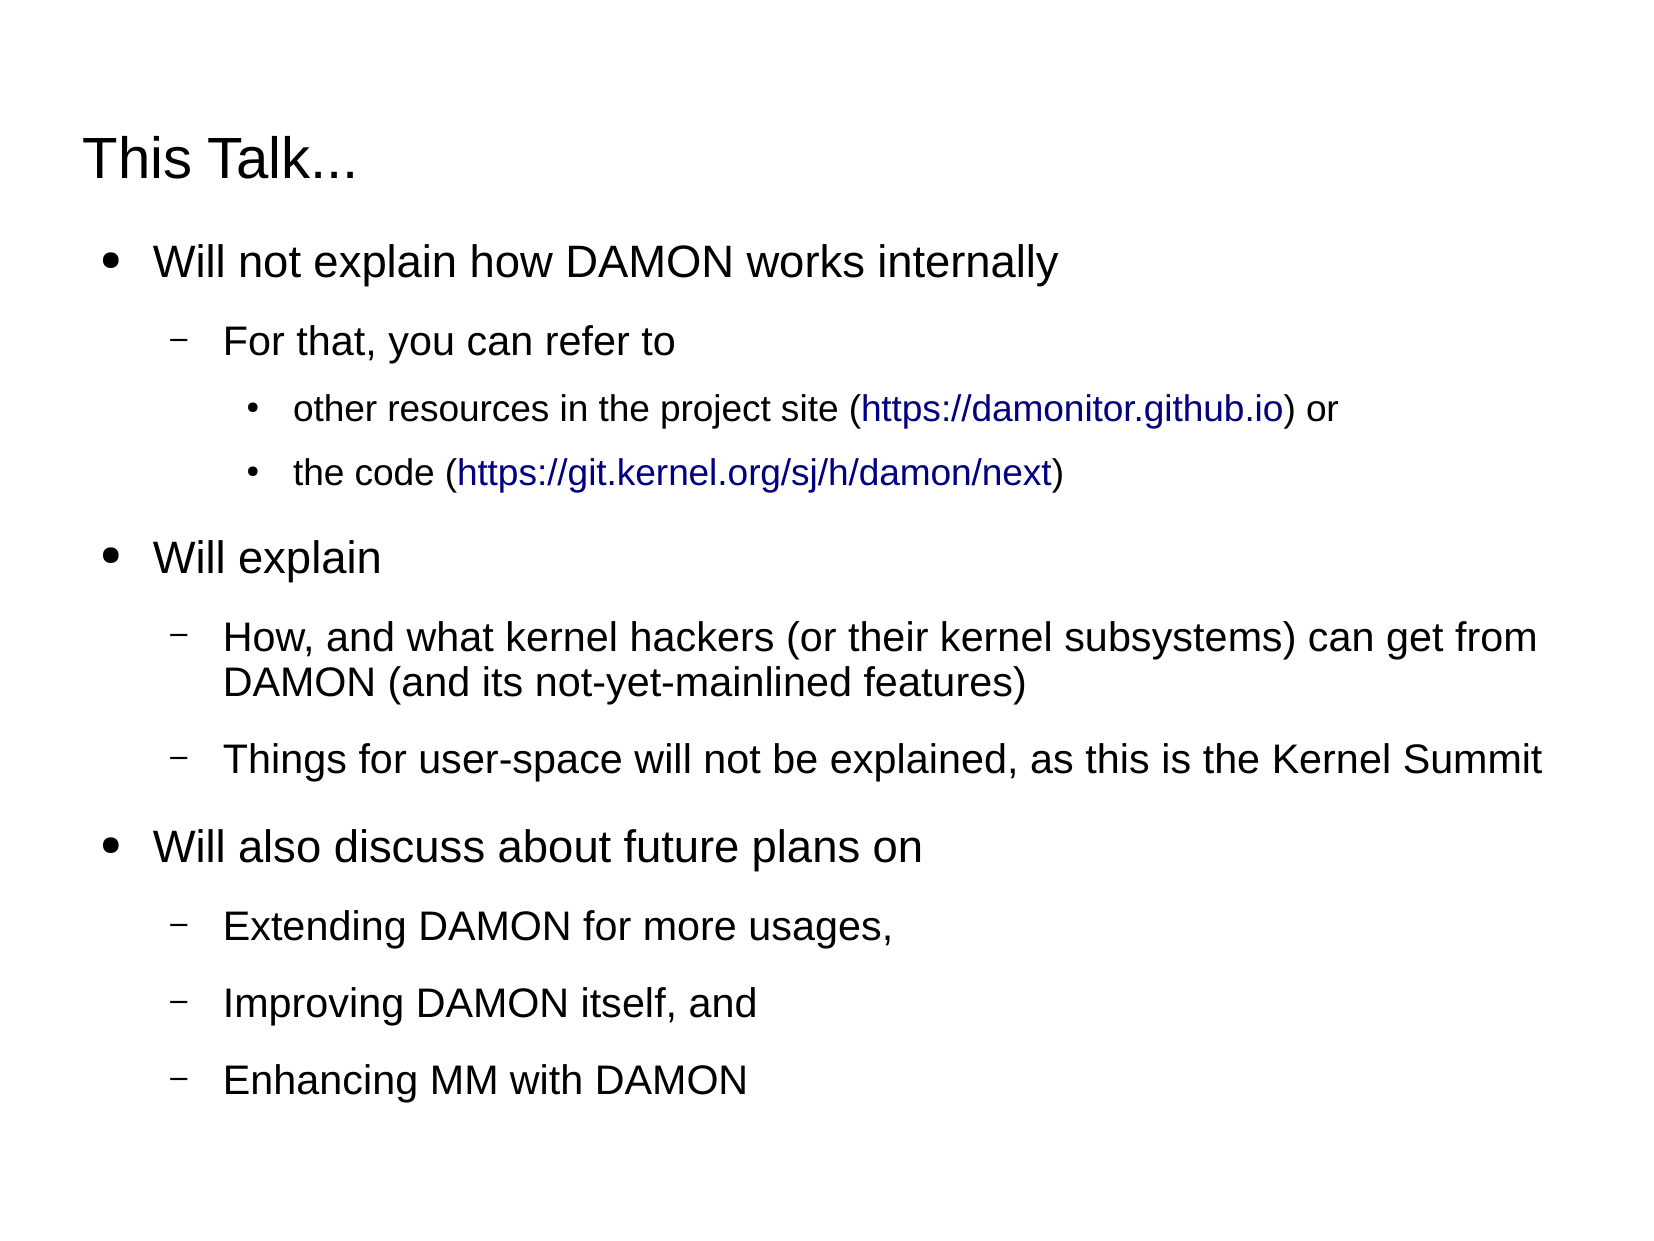

# This Talk...
Will not explain how DAMON works internally
For that, you can refer to
other resources in the project site (https://damonitor.github.io) or
the code (https://git.kernel.org/sj/h/damon/next)
Will explain
How, and what kernel hackers (or their kernel subsystems) can get from DAMON (and its not-yet-mainlined features)
Things for user-space will not be explained, as this is the Kernel Summit
Will also discuss about future plans on
Extending DAMON for more usages,
Improving DAMON itself, and
Enhancing MM with DAMON